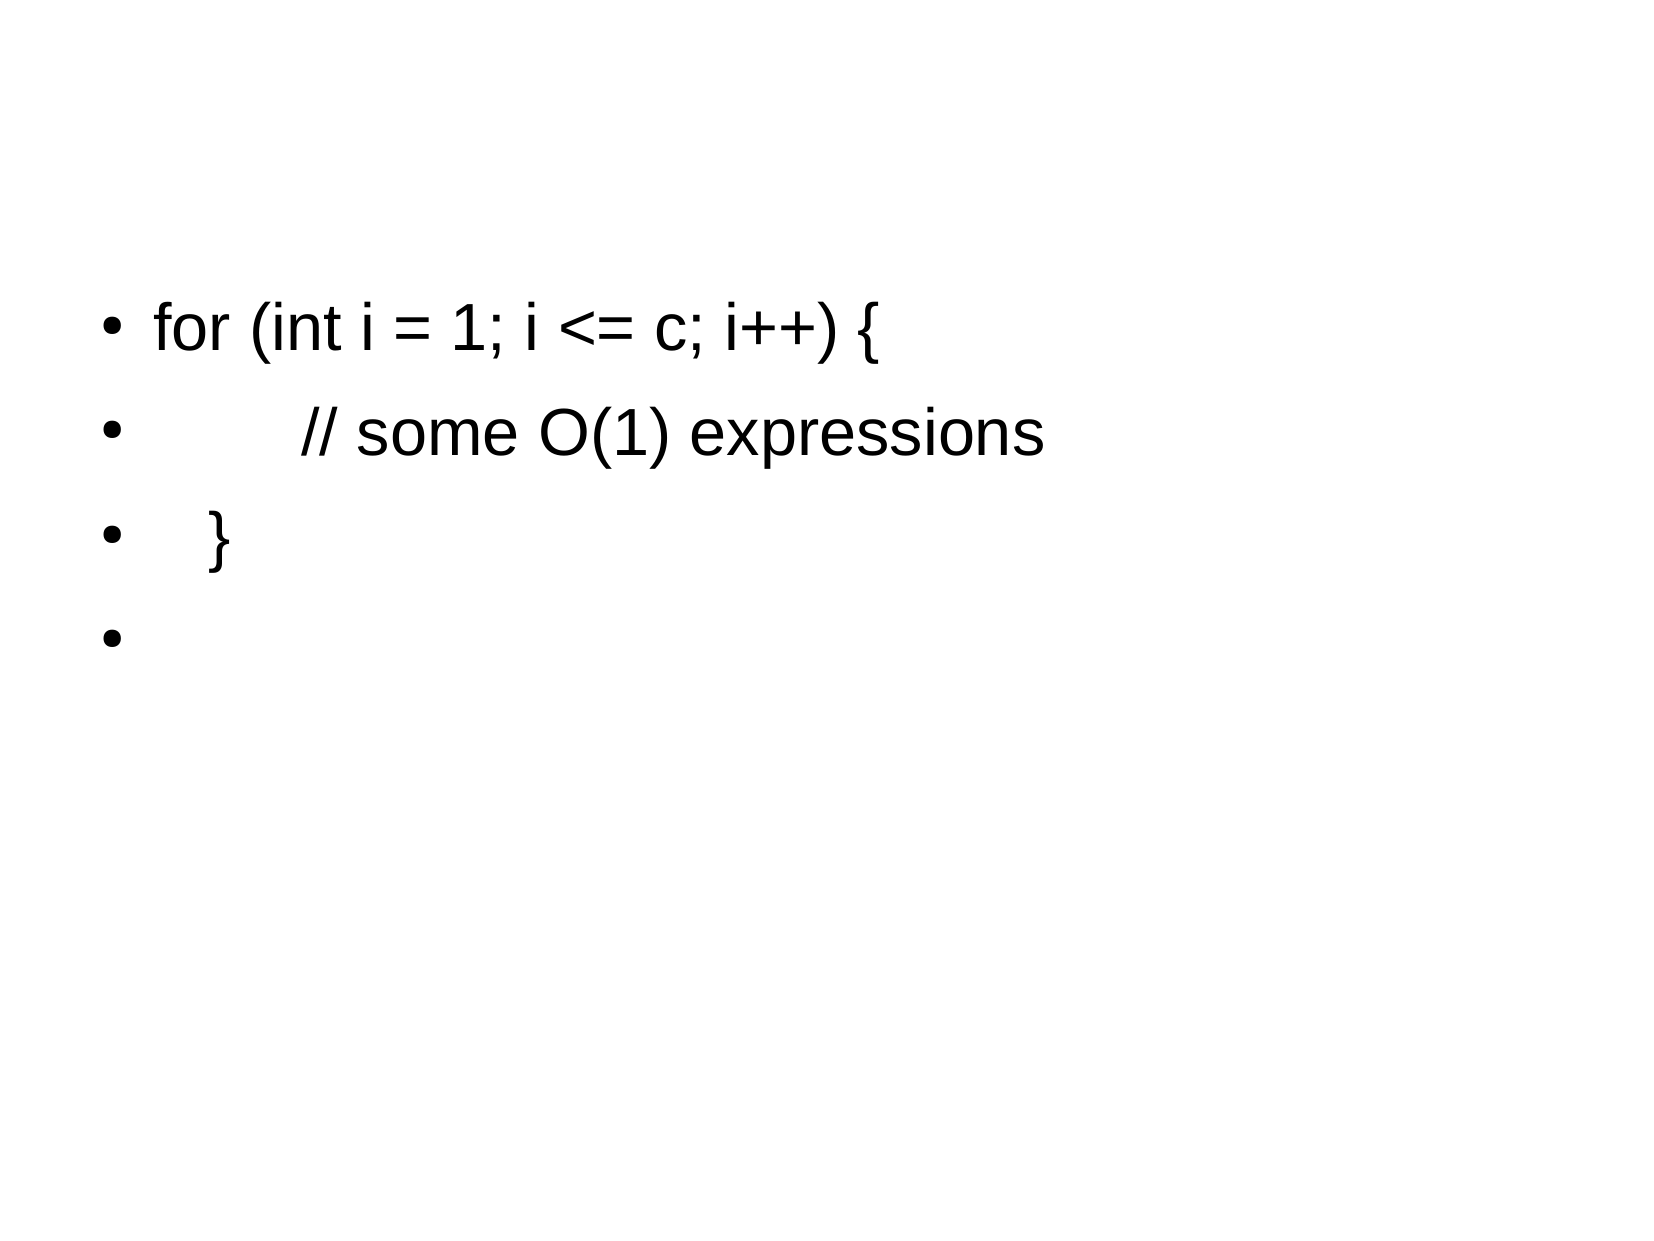

#
for (int i = 1; i <= c; i++) {
 // some O(1) expressions
 }